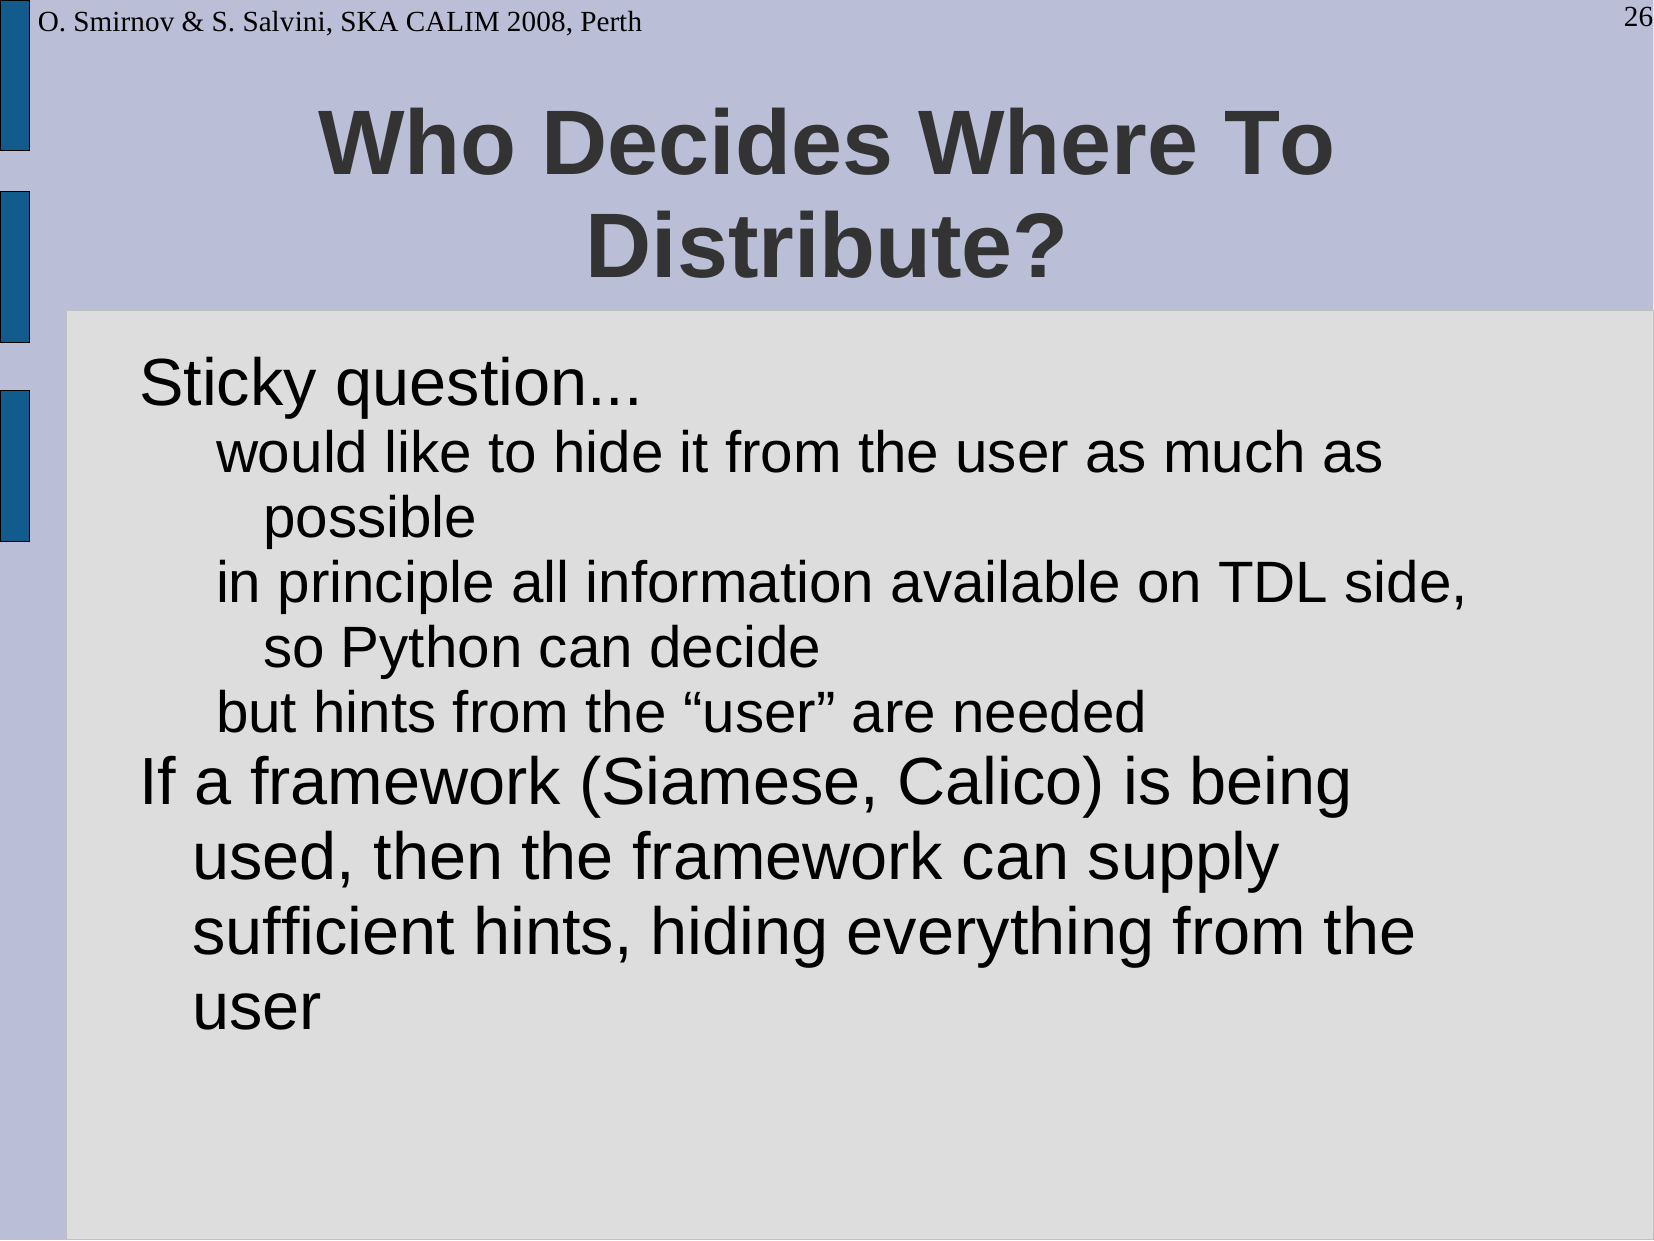

26
O. Smirnov & S. Salvini, SKA CALIM 2008, Perth
# Who Decides Where To Distribute?
Sticky question...
would like to hide it from the user as much as possible
in principle all information available on TDL side, so Python can decide
but hints from the “user” are needed
If a framework (Siamese, Calico) is being used, then the framework can supply sufficient hints, hiding everything from the user